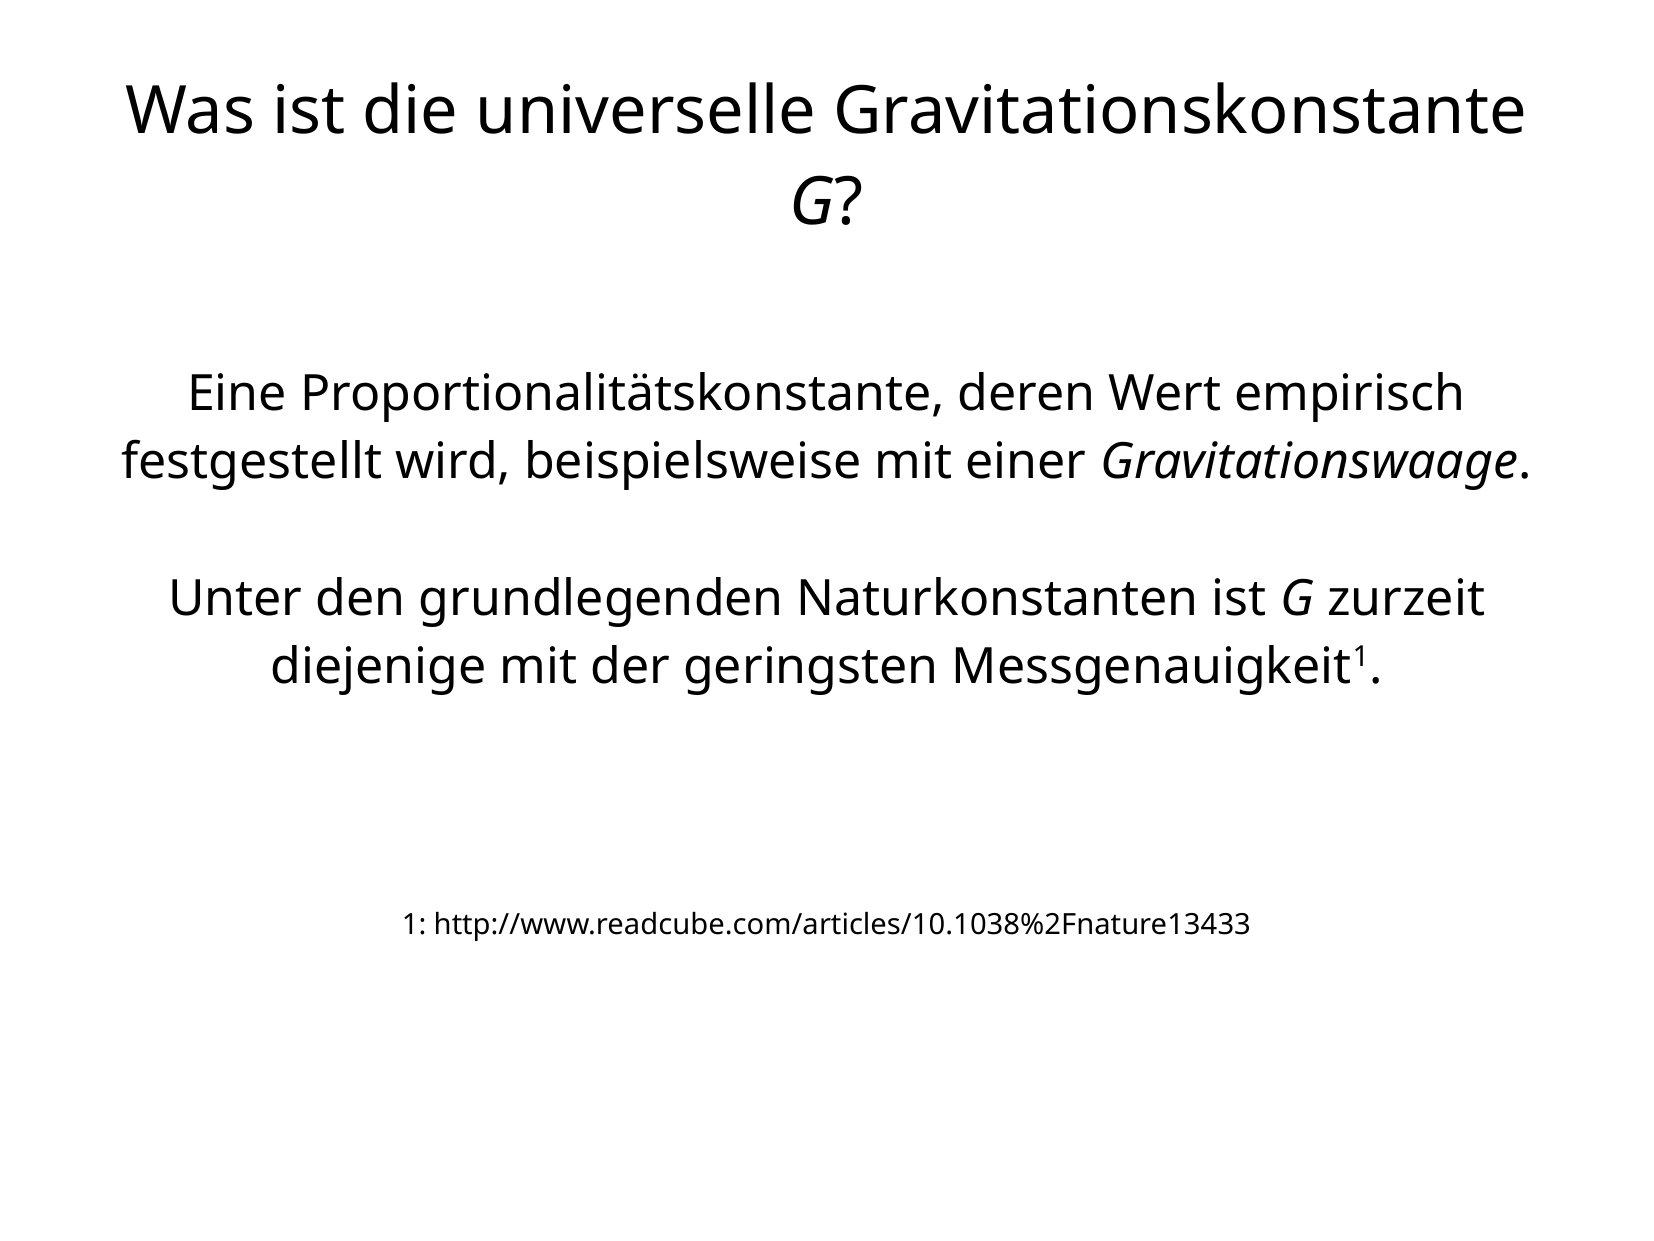

# Was ist die universelle Gravitationskonstante G?
Eine Proportionalitätskonstante, deren Wert empirisch festgestellt wird, beispielsweise mit einer Gravitationswaage.
Unter den grundlegenden Naturkonstanten ist G zurzeit diejenige mit der geringsten Messgenauigkeit1.
1: http://www.readcube.com/articles/10.1038%2Fnature13433